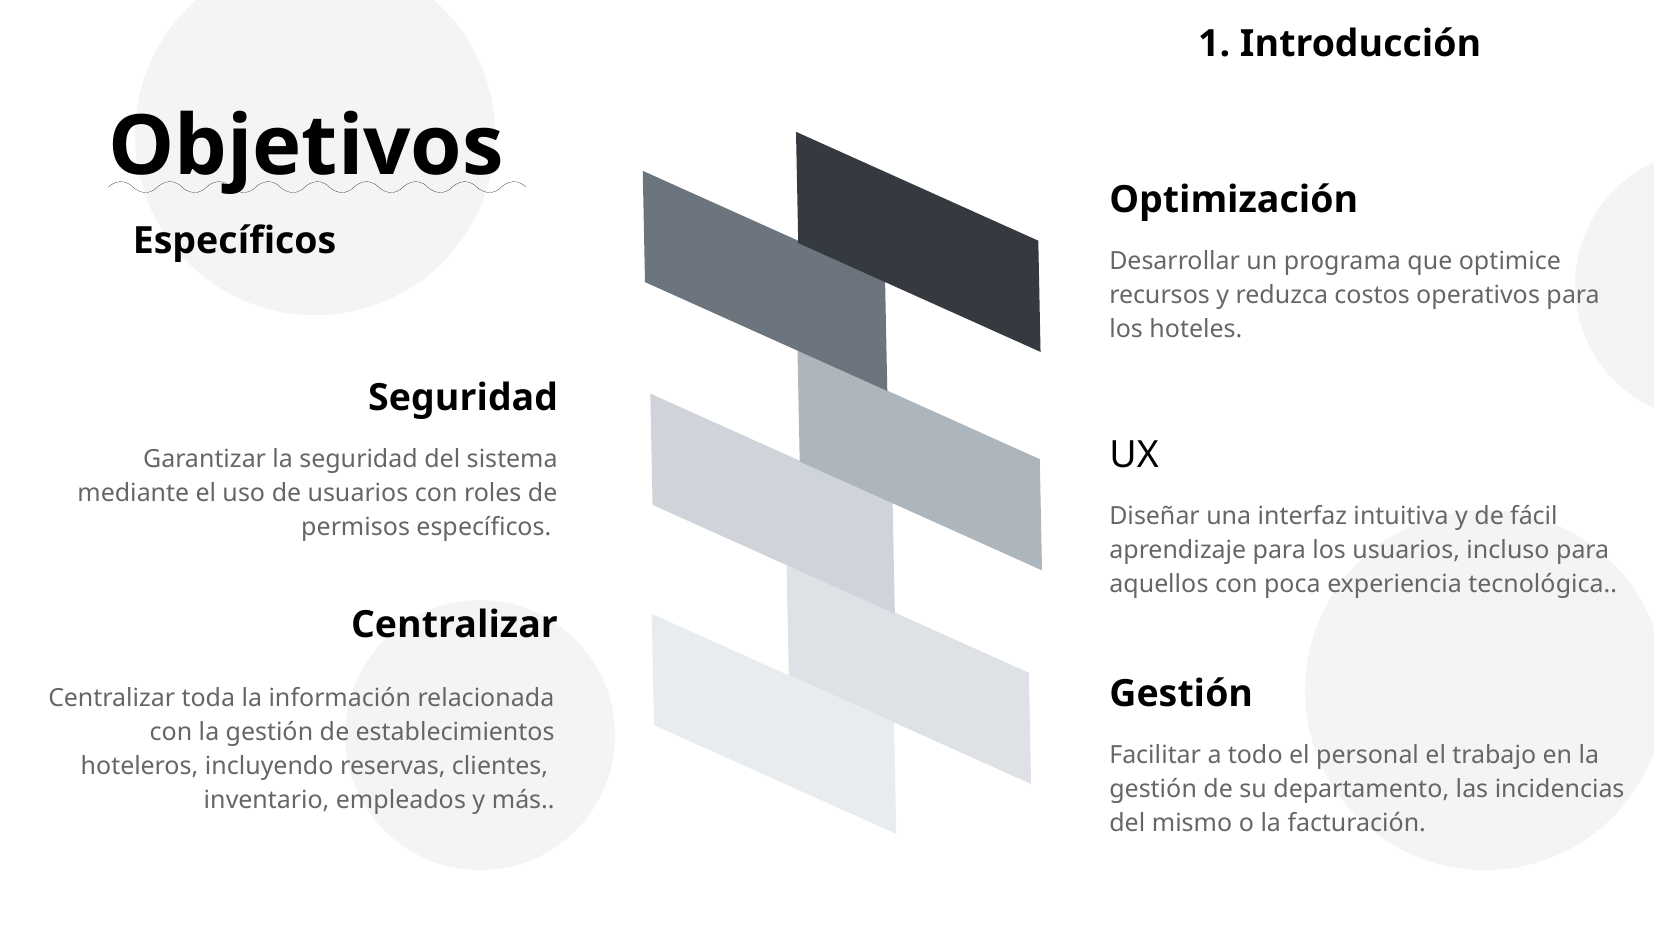

1. Introducción
Objetivos
Optimización
Específicos
Desarrollar un programa que optimice recursos y reduzca costos operativos para los hoteles.
Seguridad
UX
Garantizar la seguridad del sistema mediante el uso de usuarios con roles de permisos específicos.
Diseñar una interfaz intuitiva y de fácil aprendizaje para los usuarios, incluso para aquellos con poca experiencia tecnológica..
Centralizar
Gestión
 Centralizar toda la información relacionada con la gestión de establecimientos hoteleros, incluyendo reservas, clientes, inventario, empleados y más..
Facilitar a todo el personal el trabajo en la gestión de su departamento, las incidencias del mismo o la facturación.